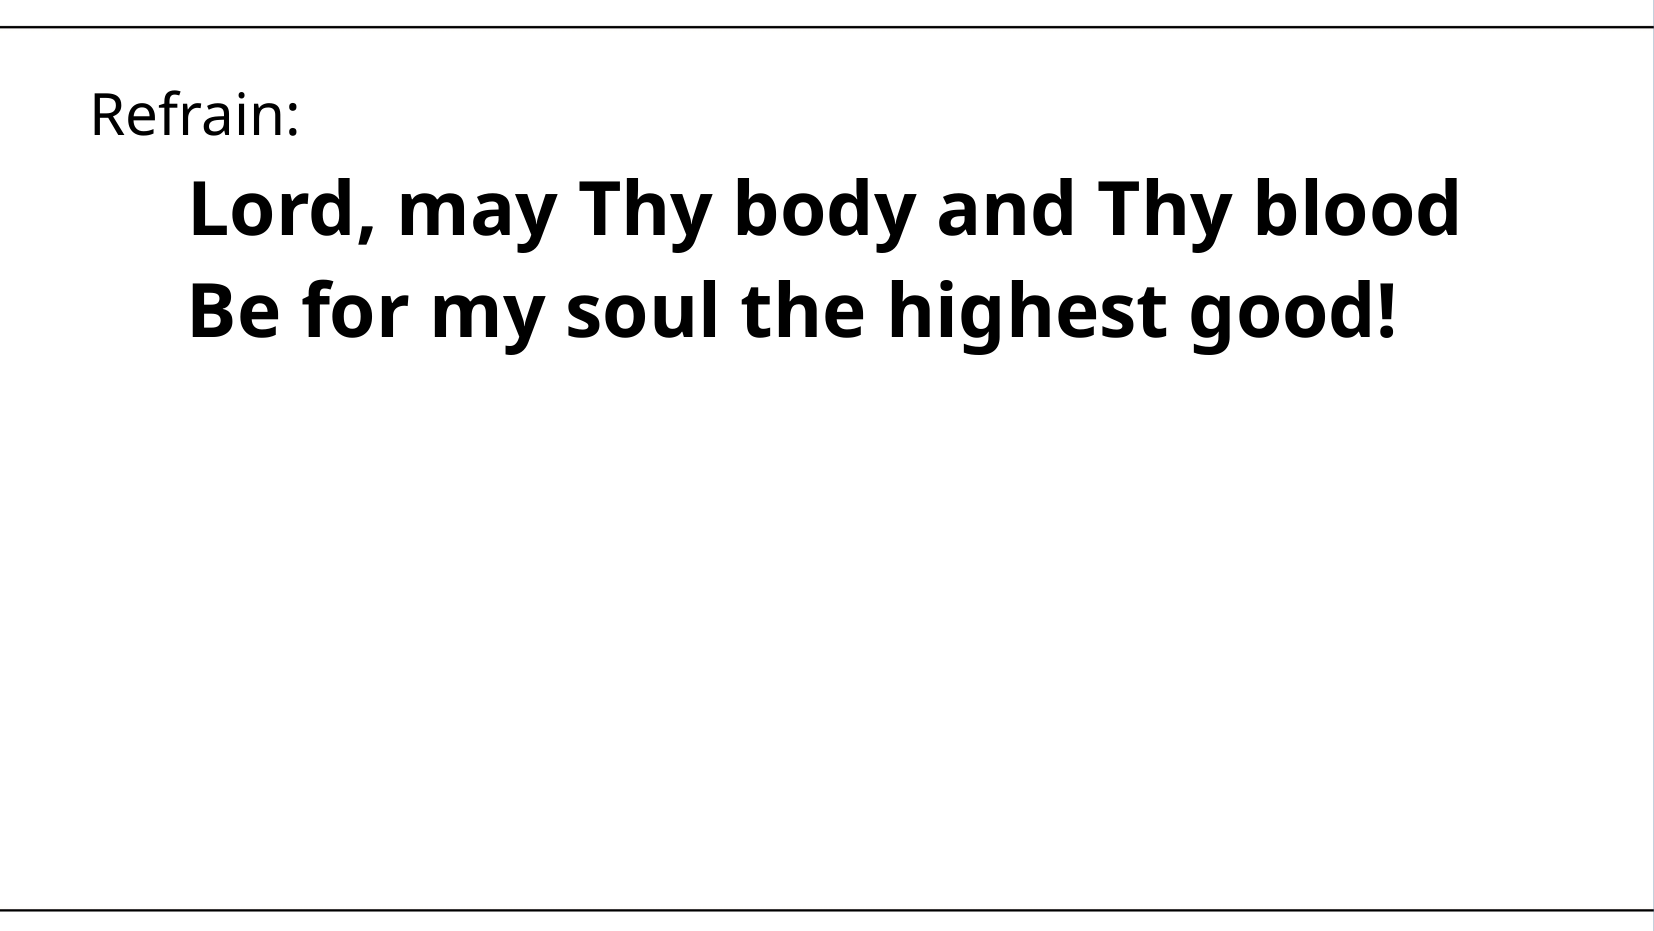

Refrain:
 Lord, may Thy body and Thy blood
 Be for my soul the highest good!